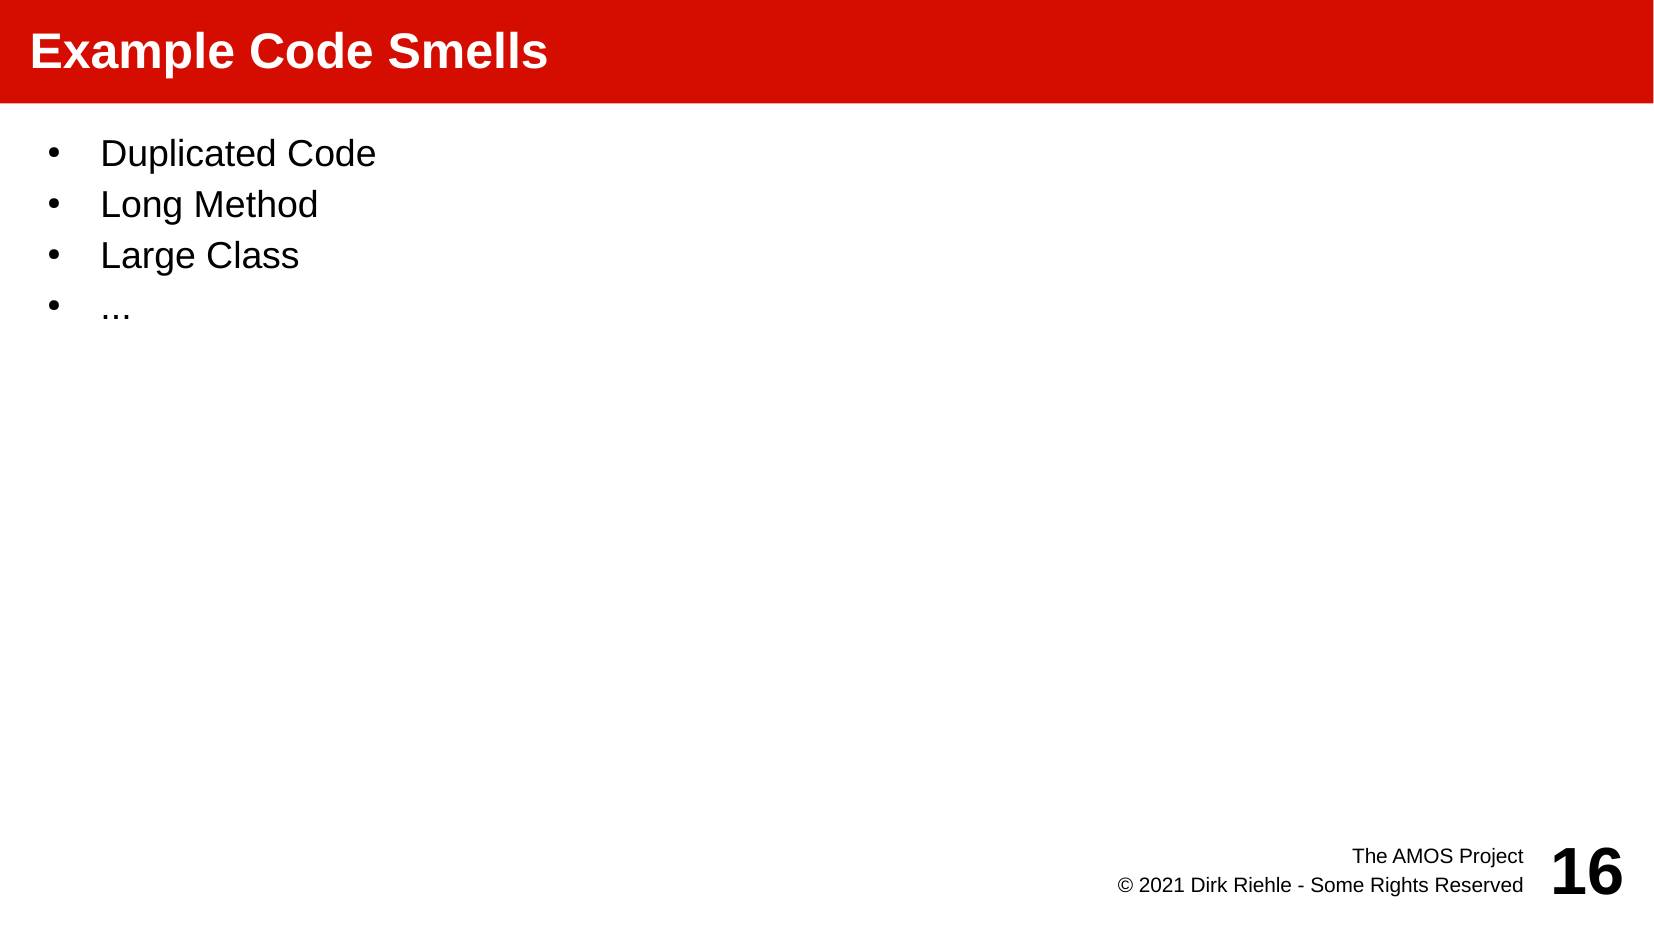

# Example Code Smells
Duplicated Code
Long Method
Large Class
...
The AMOS Project
16
© 2021 Dirk Riehle - Some Rights Reserved